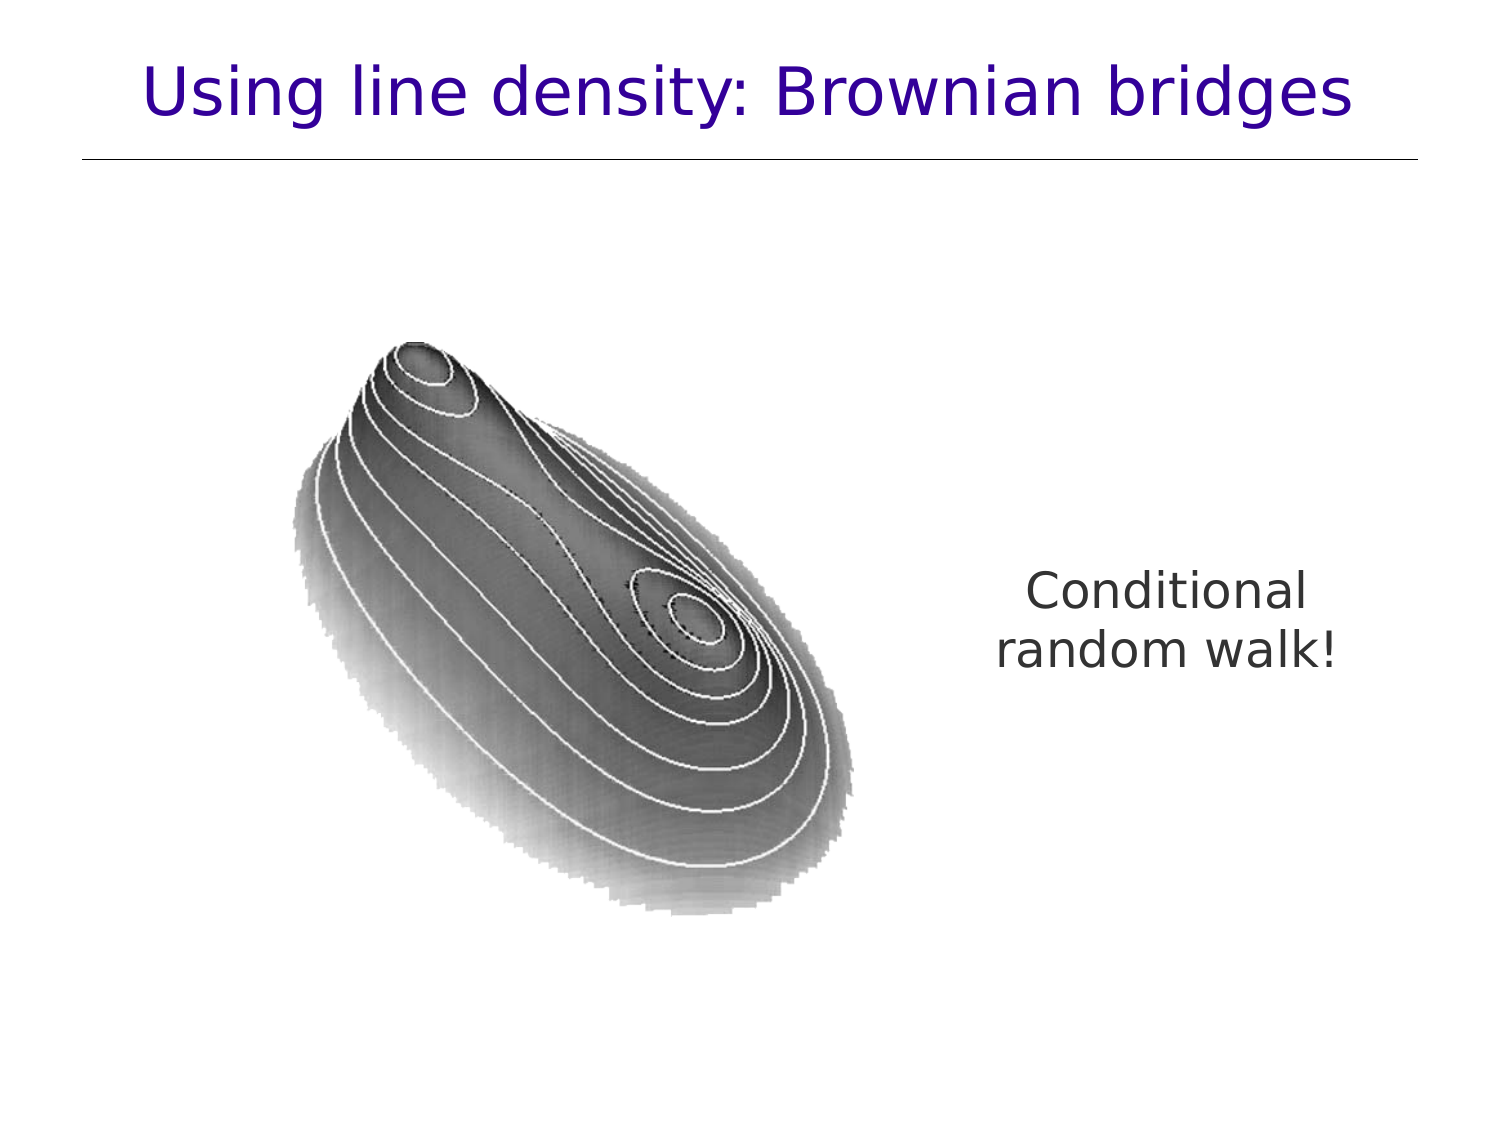

# Using line density: Brownian bridges
Conditional
random walk!